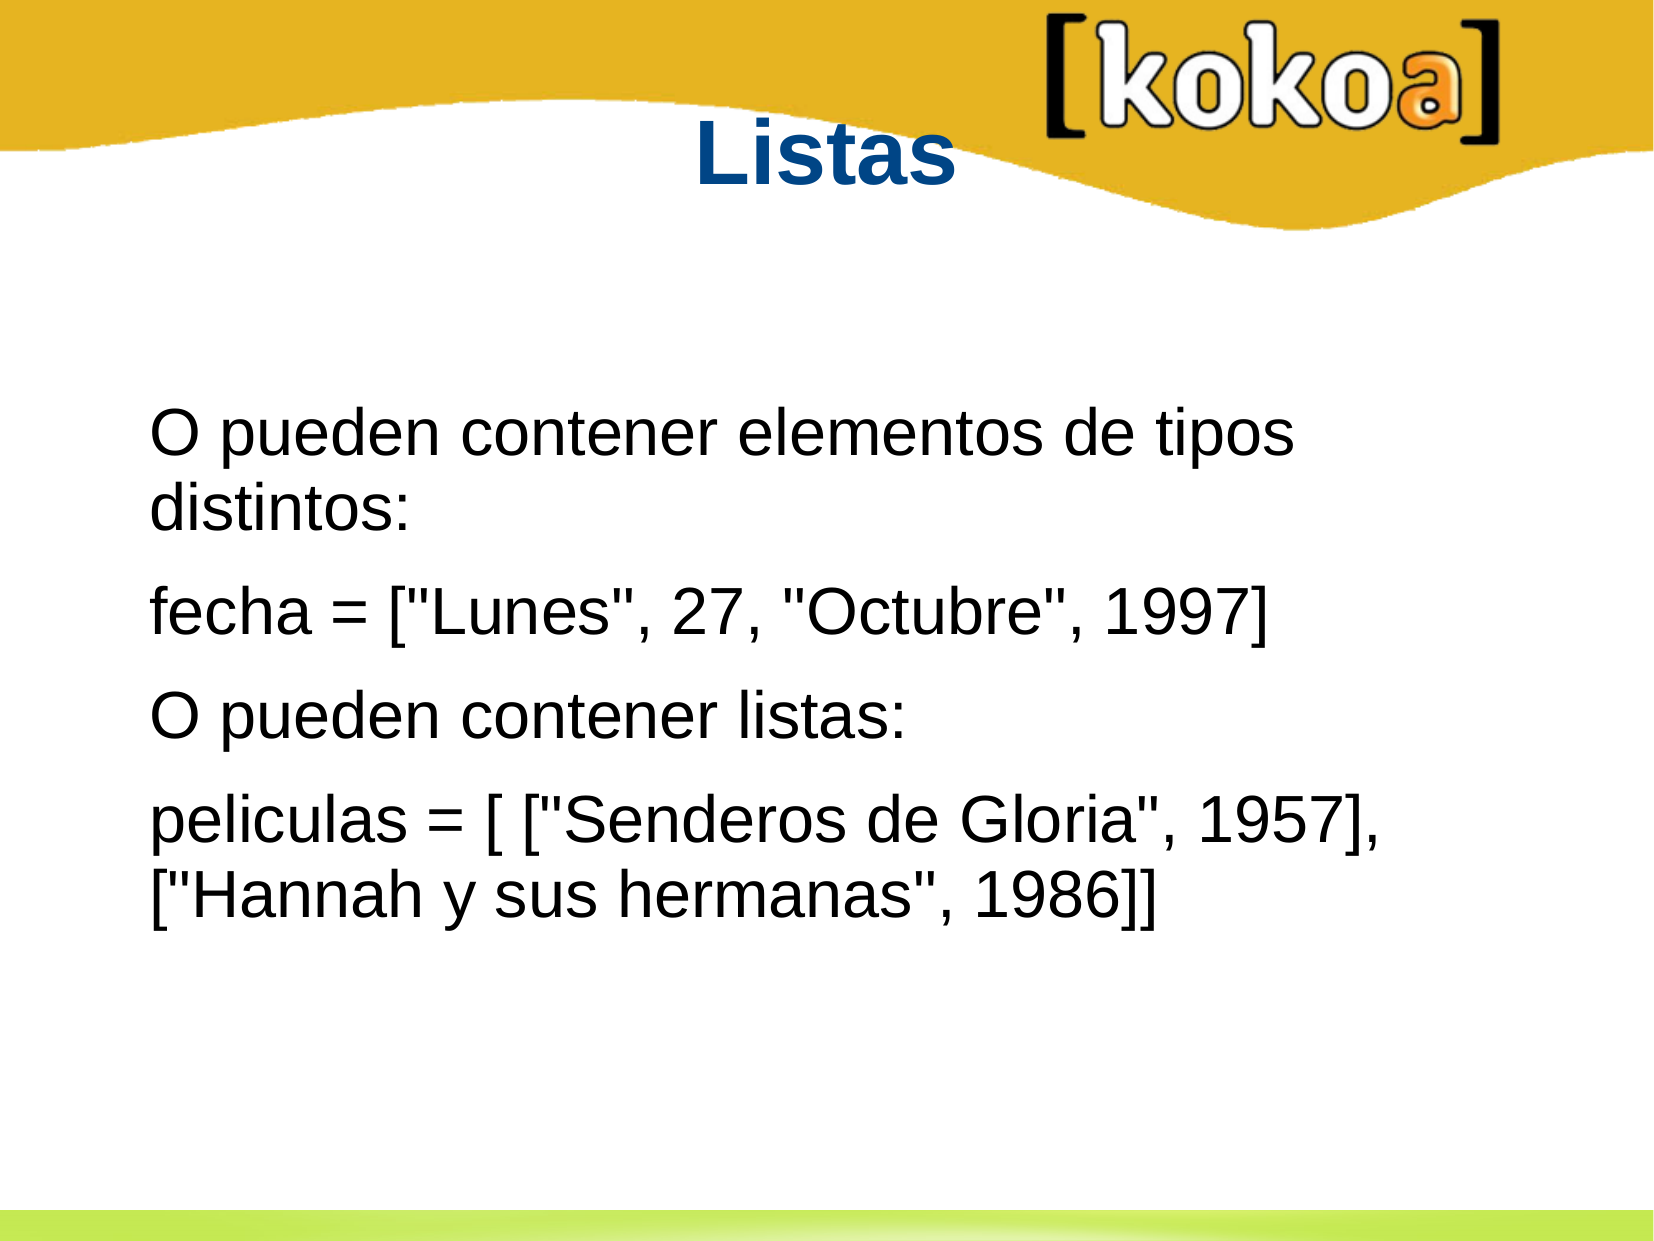

# Listas
O pueden contener elementos de tipos distintos:
fecha = ["Lunes", 27, "Octubre", 1997]
O pueden contener listas:
peliculas = [ ["Senderos de Gloria", 1957], ["Hannah y sus hermanas", 1986]]